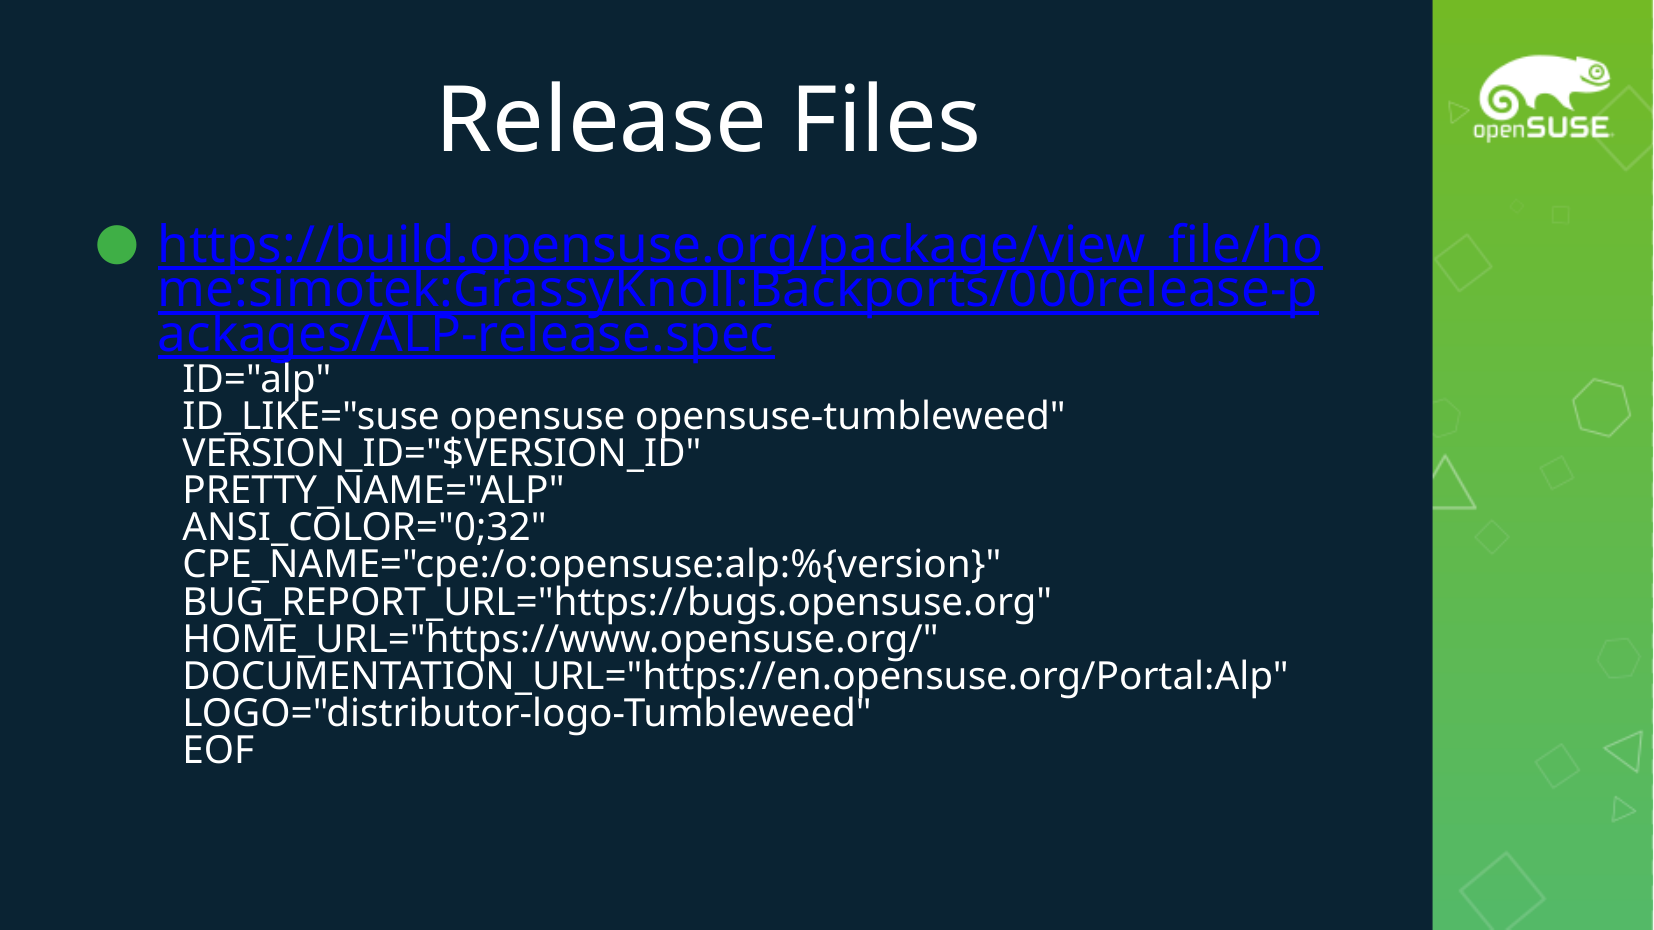

# Release Files
https://build.opensuse.org/package/view_file/home:simotek:GrassyKnoll:Backports/000release-packages/ALP-release.spec
 ID="alp"
 ID_LIKE="suse opensuse opensuse-tumbleweed"
 VERSION_ID="$VERSION_ID"
 PRETTY_NAME="ALP"
 ANSI_COLOR="0;32"
 CPE_NAME="cpe:/o:opensuse:alp:%{version}"
 BUG_REPORT_URL="https://bugs.opensuse.org"
 HOME_URL="https://www.opensuse.org/"
 DOCUMENTATION_URL="https://en.opensuse.org/Portal:Alp"
 LOGO="distributor-logo-Tumbleweed"
 EOF